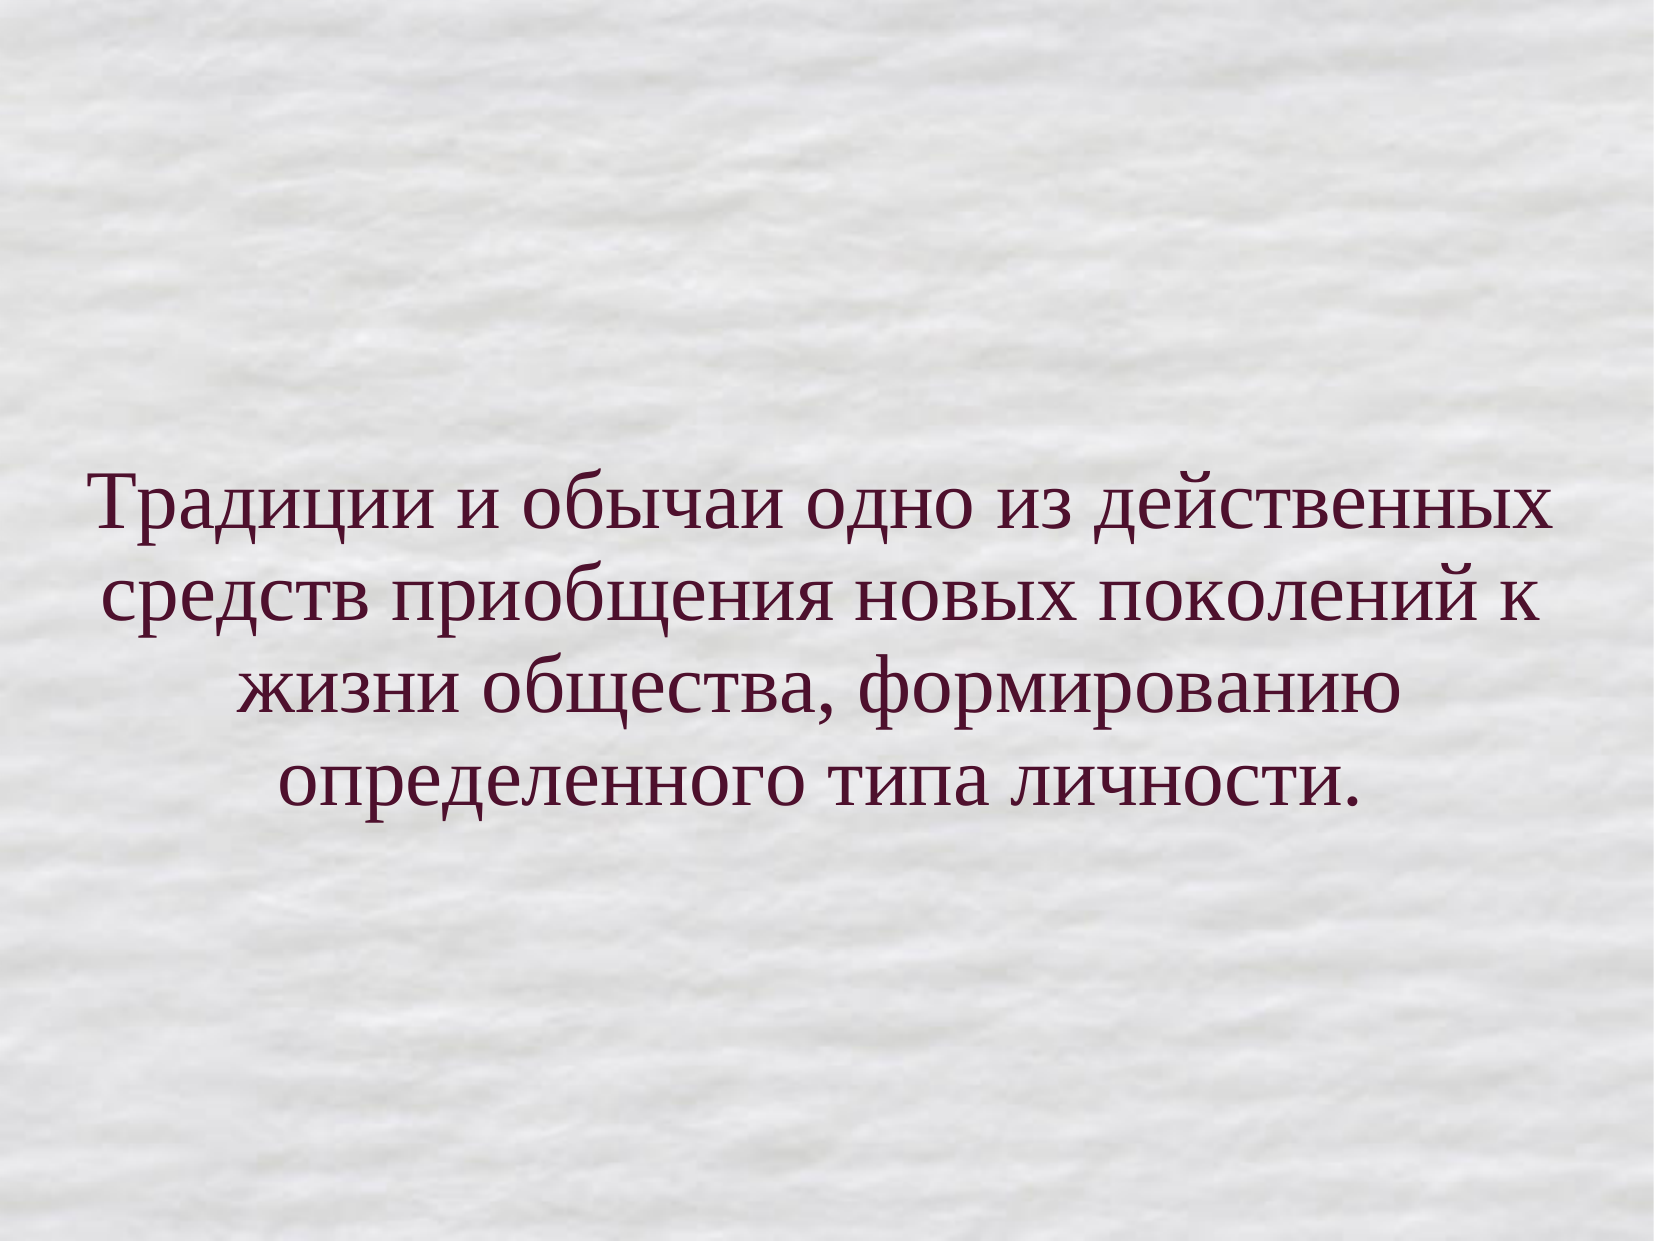

# Традиции и обычаи одно из действенных средств приобщения новых поколений к жизни общества, формированию определенного типа личности.